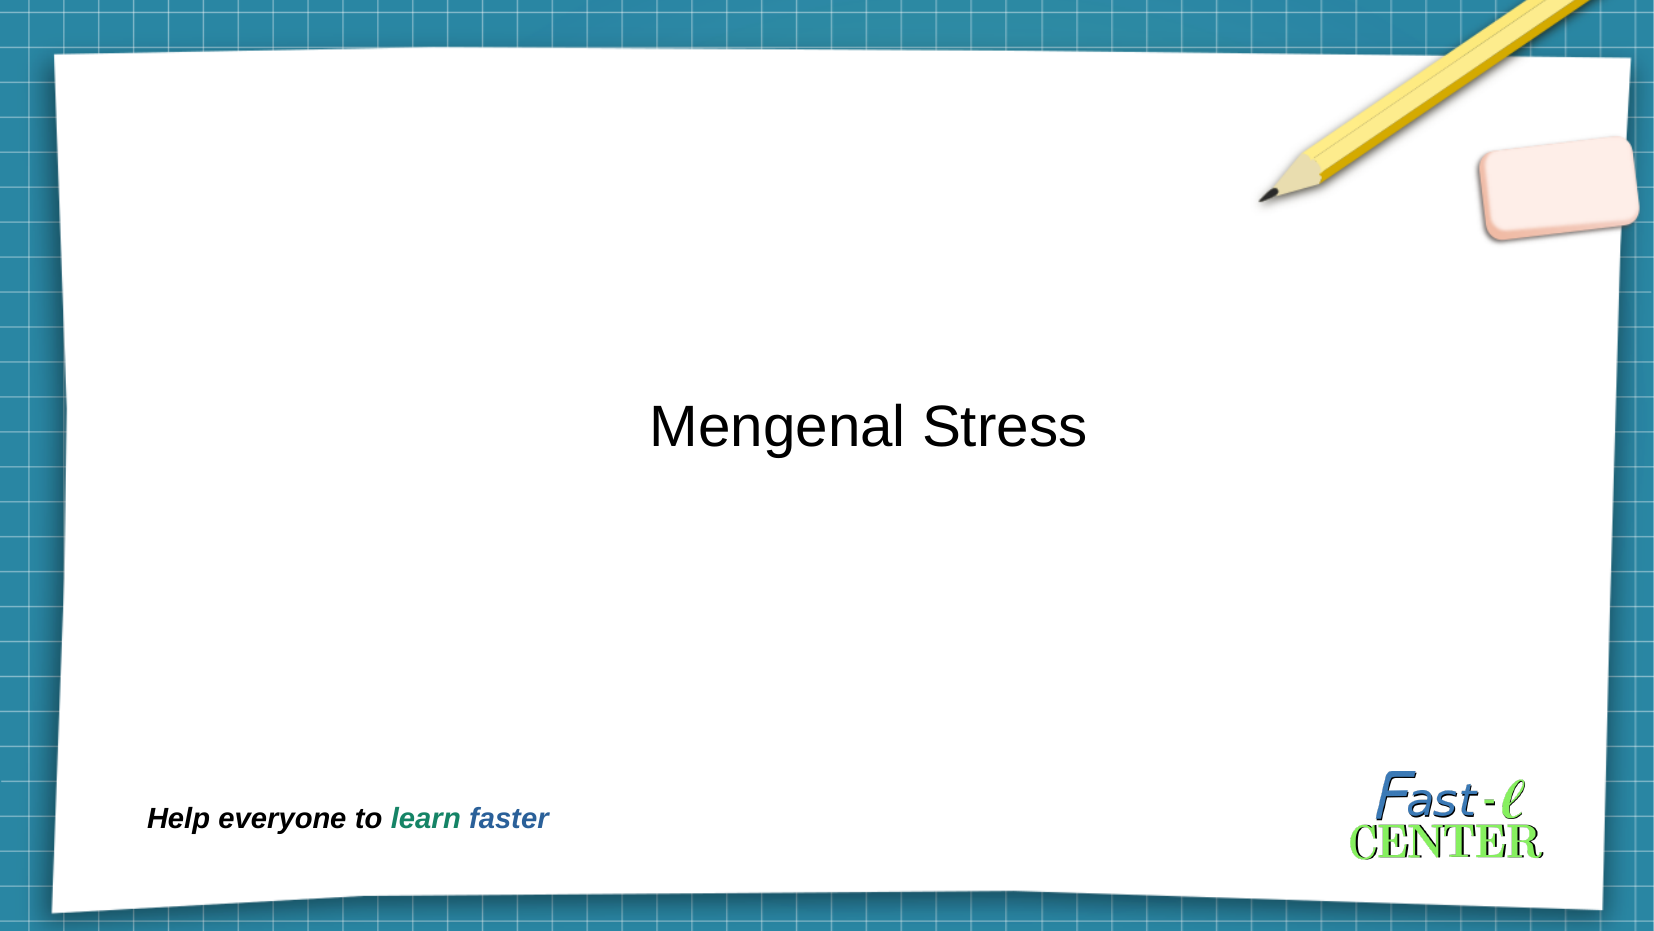

Mengenal Stress
Help everyone to learn faster